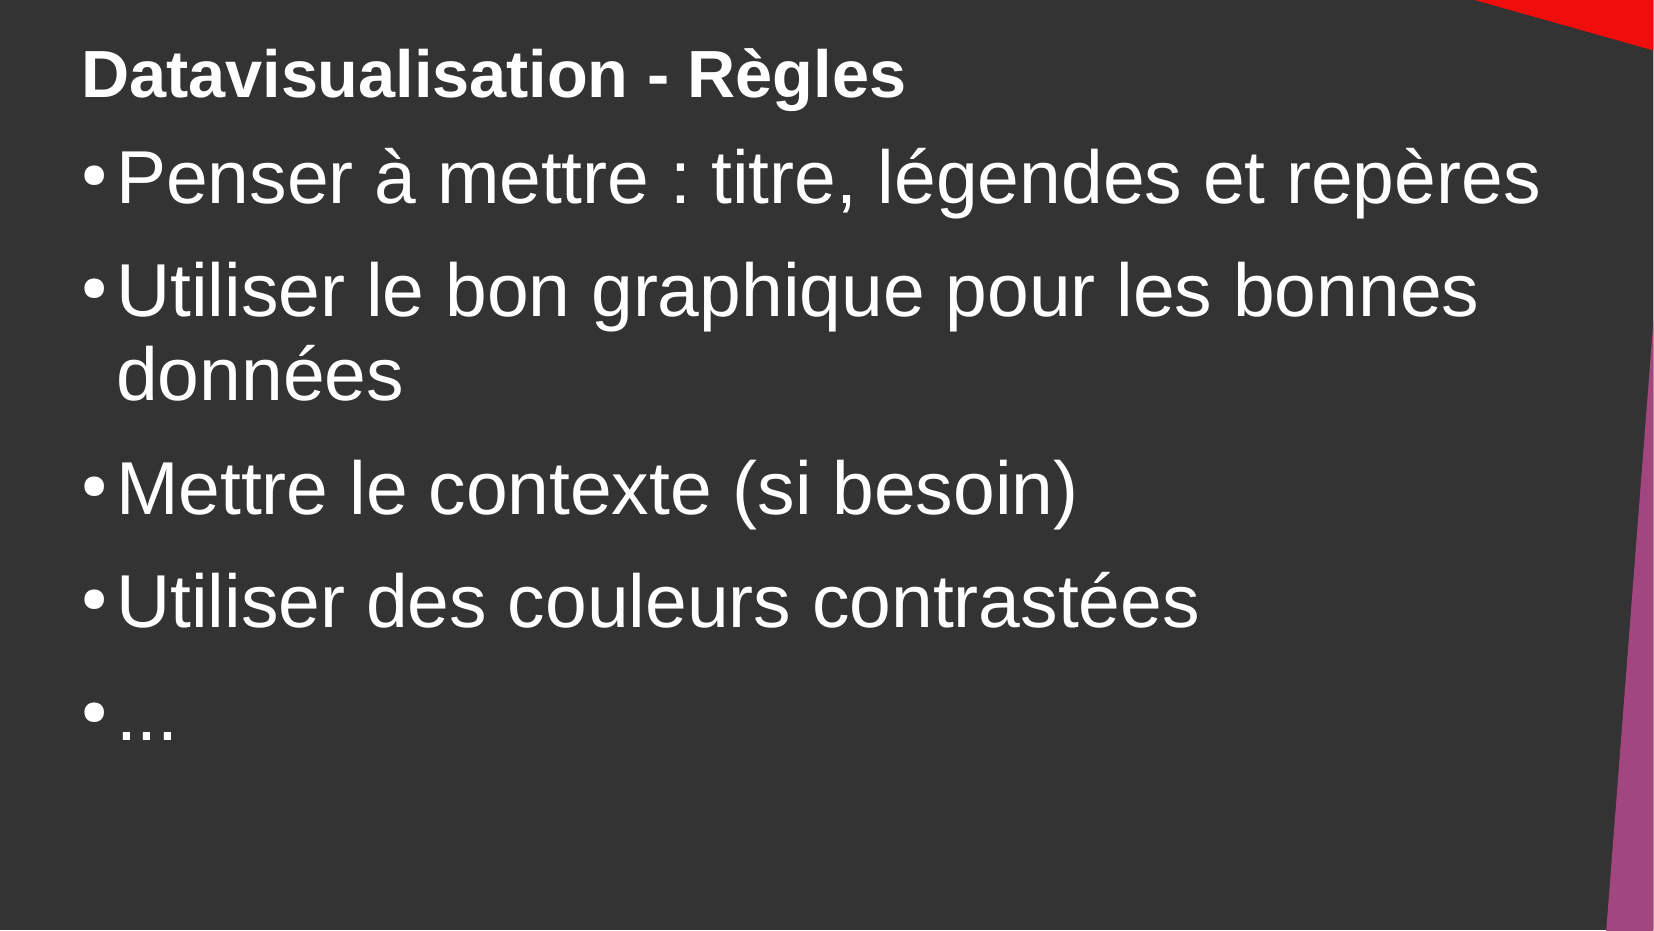

# Datavisualisation - Règles
Penser à mettre : titre, légendes et repères
Utiliser le bon graphique pour les bonnes données
Mettre le contexte (si besoin)
Utiliser des couleurs contrastées
...